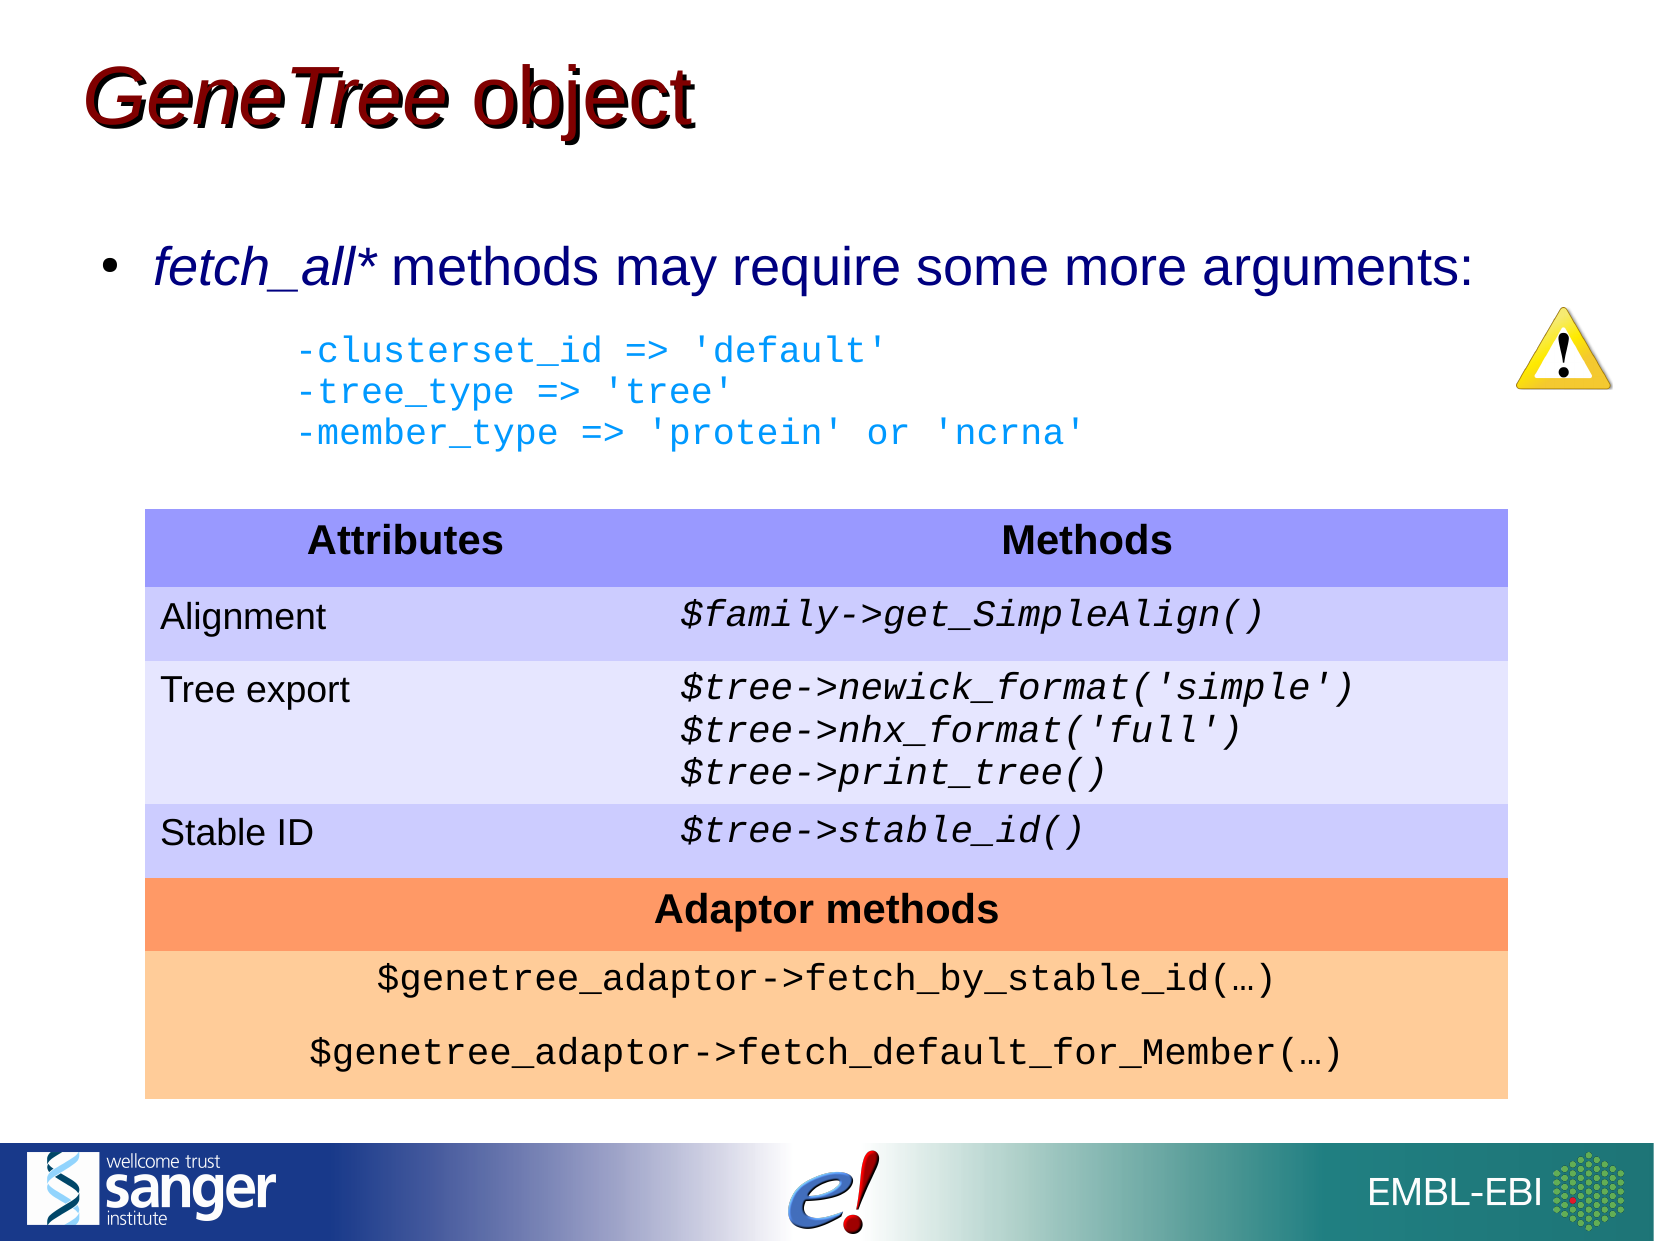

# GeneTree object
fetch_all* methods may require some more arguments:
-clusterset_id => 'default'
-tree_type => 'tree'
-member_type => 'protein' or 'ncrna'
| Attributes | Methods |
| --- | --- |
| Alignment | $family->get\_SimpleAlign() |
| Tree export | $tree->newick\_format('simple') $tree->nhx\_format('full') $tree->print\_tree() |
| Stable ID | $tree->stable\_id() |
| Adaptor methods | |
| $genetree\_adaptor->fetch\_by\_stable\_id(…) | |
| $genetree\_adaptor->fetch\_default\_for\_Member(…) | |